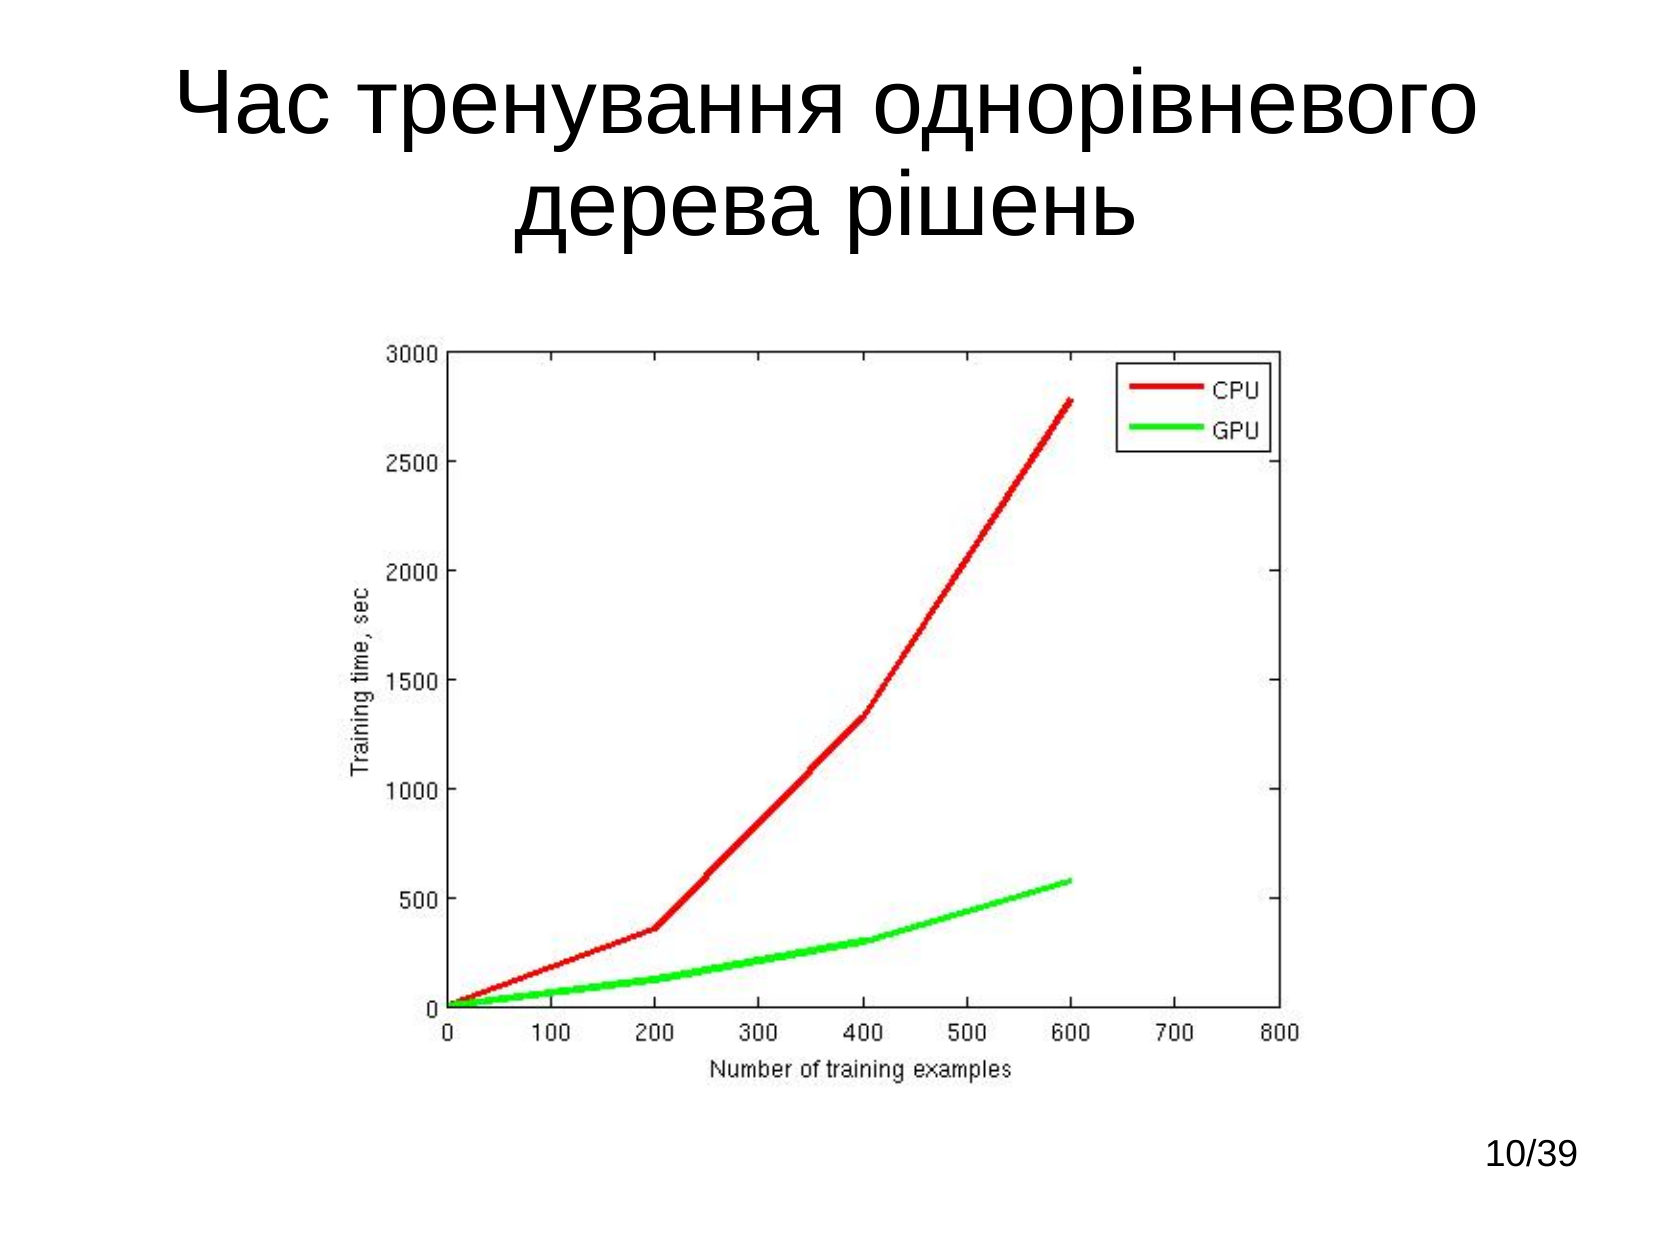

# Час тренування однорівневого дерева рішень
10/39